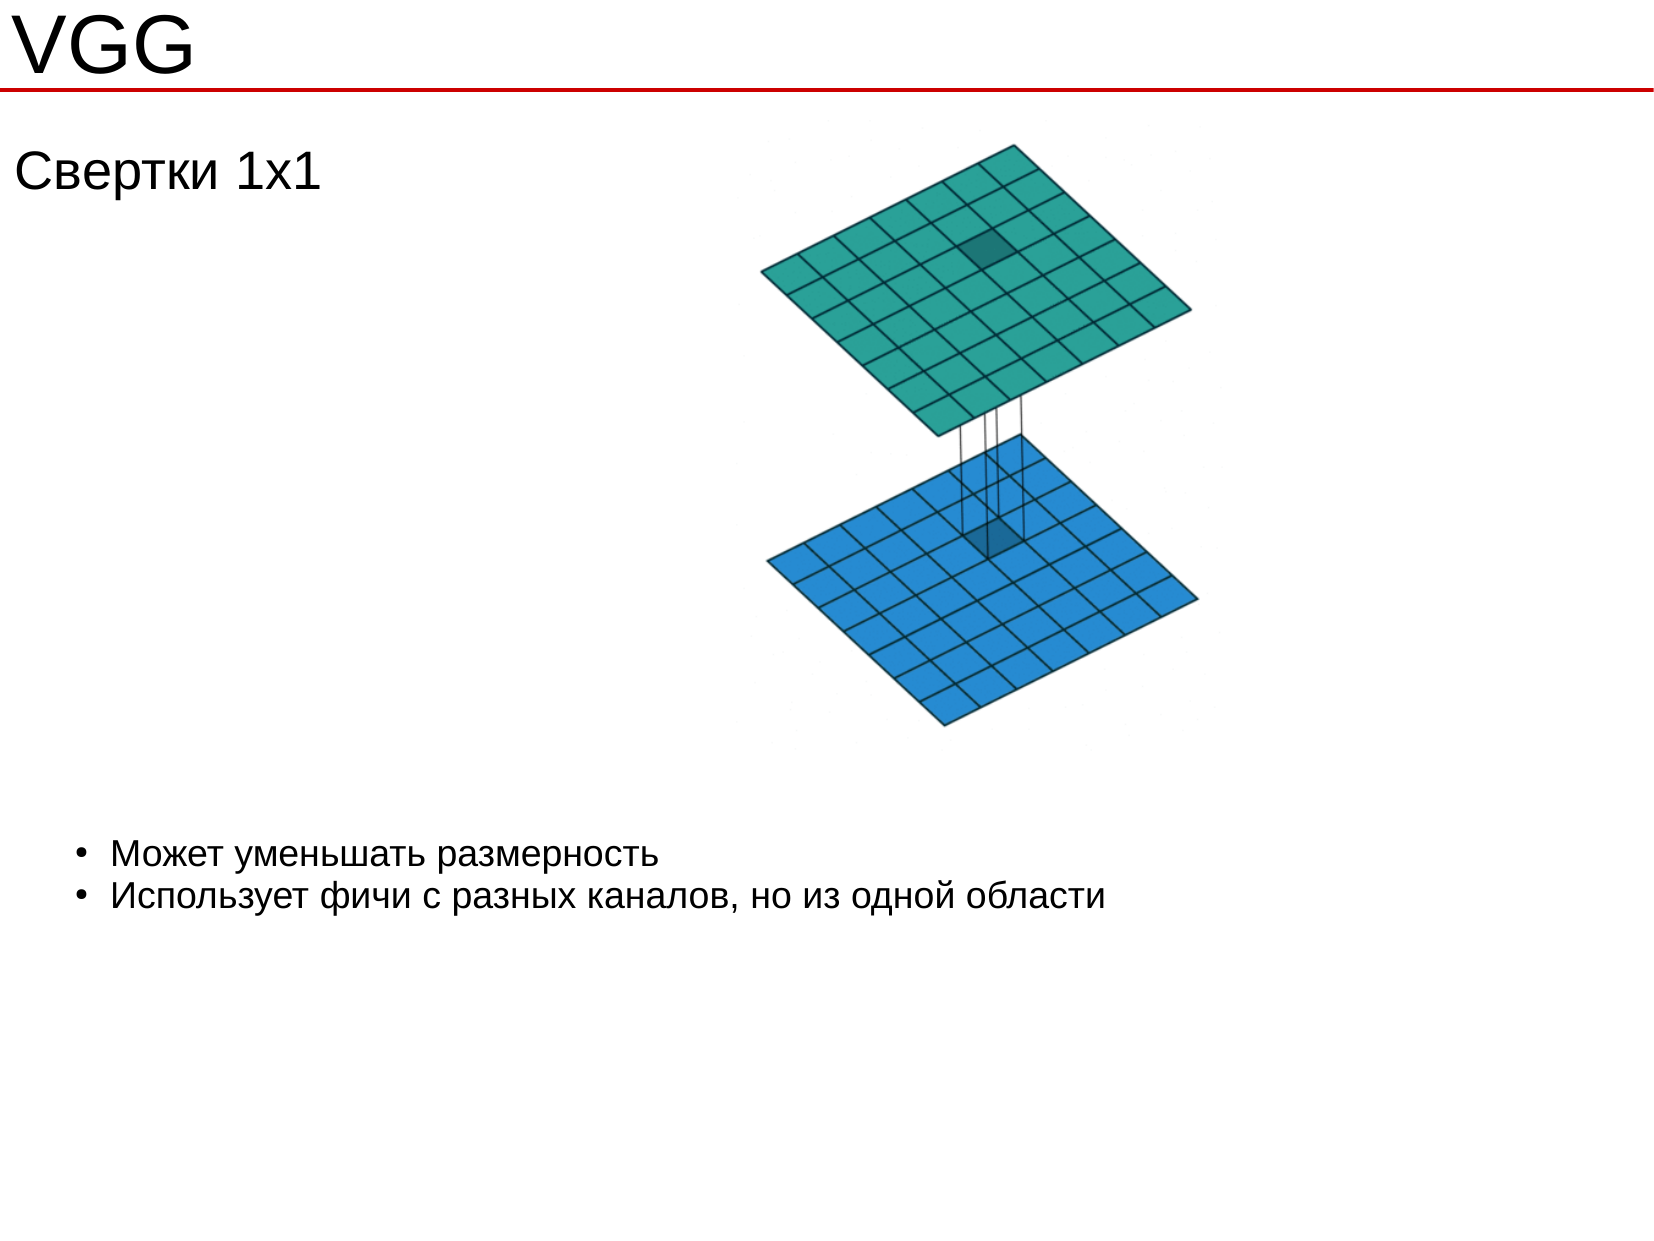

# VGG
Свертки 1x1
Может уменьшать размерность
Использует фичи с разных каналов, но из одной области